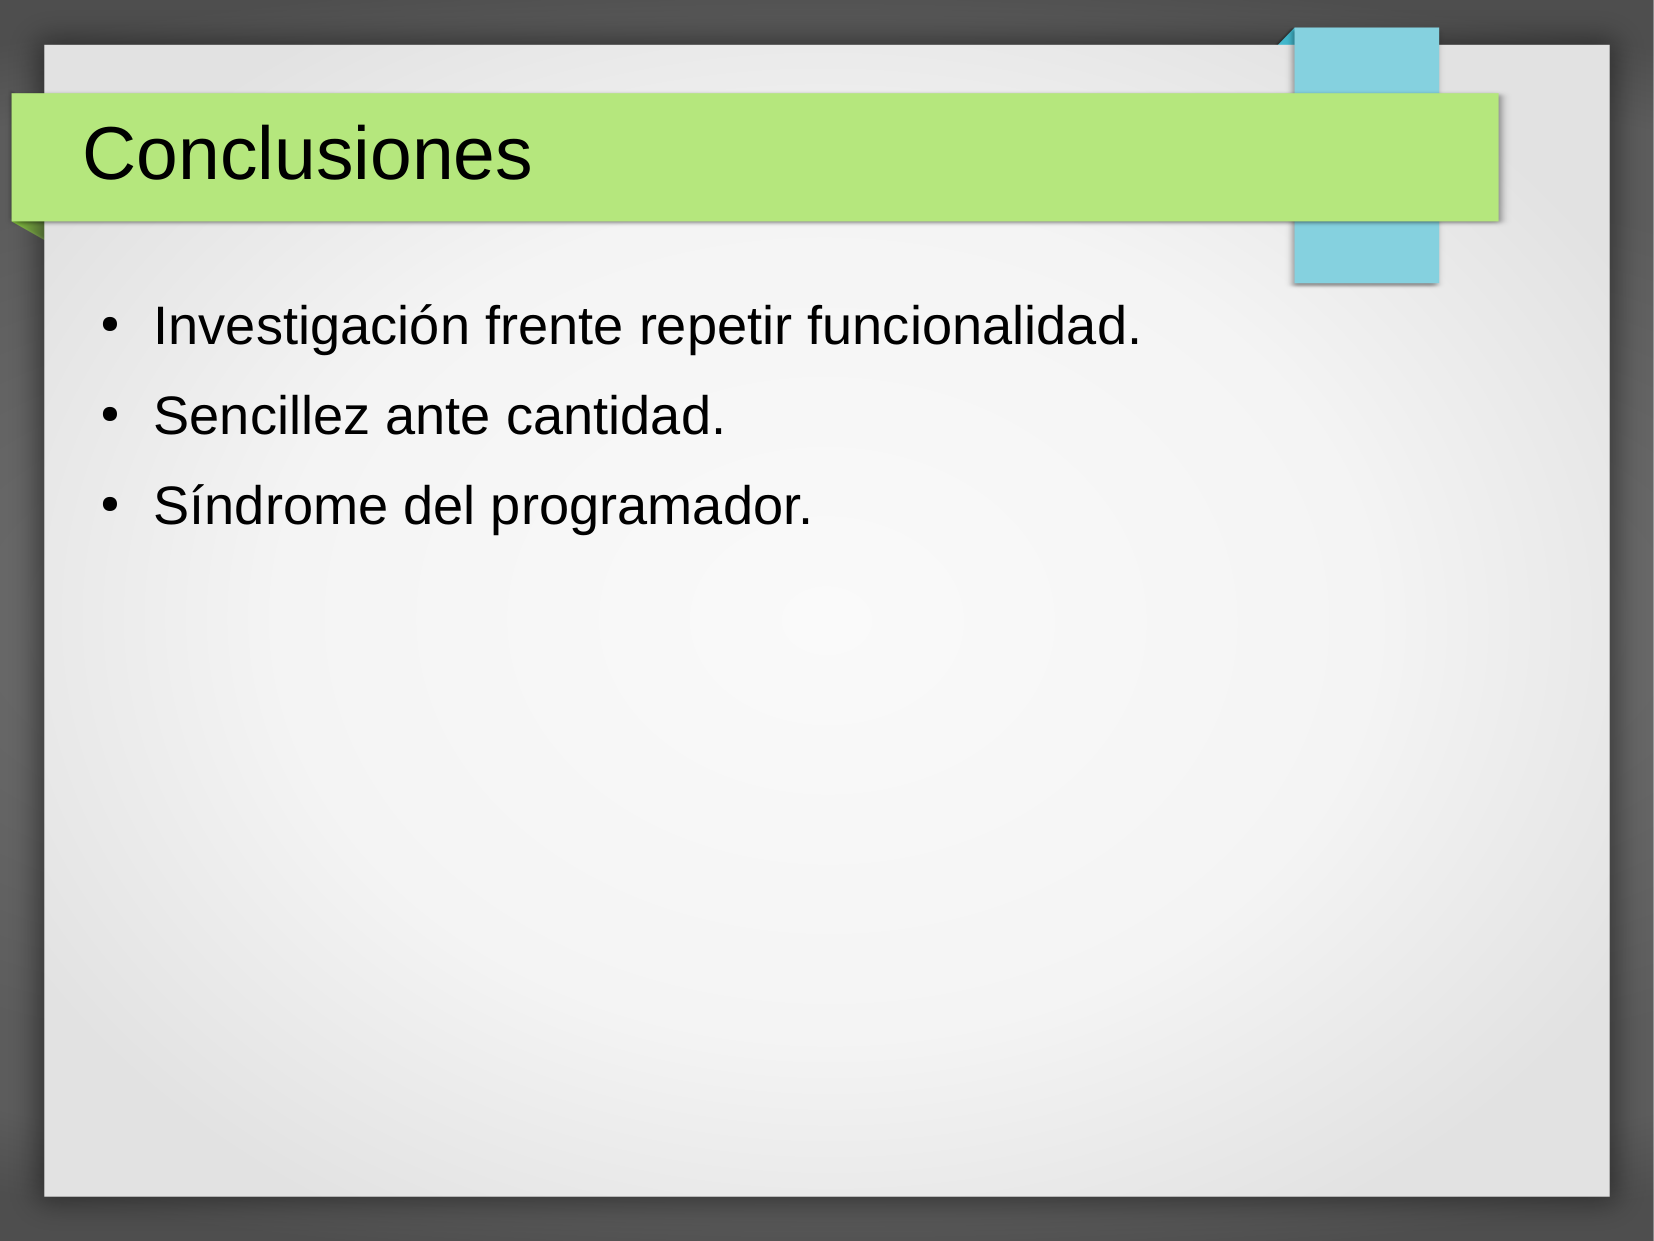

# Conclusiones
Investigación frente repetir funcionalidad.
Sencillez ante cantidad.
Síndrome del programador.